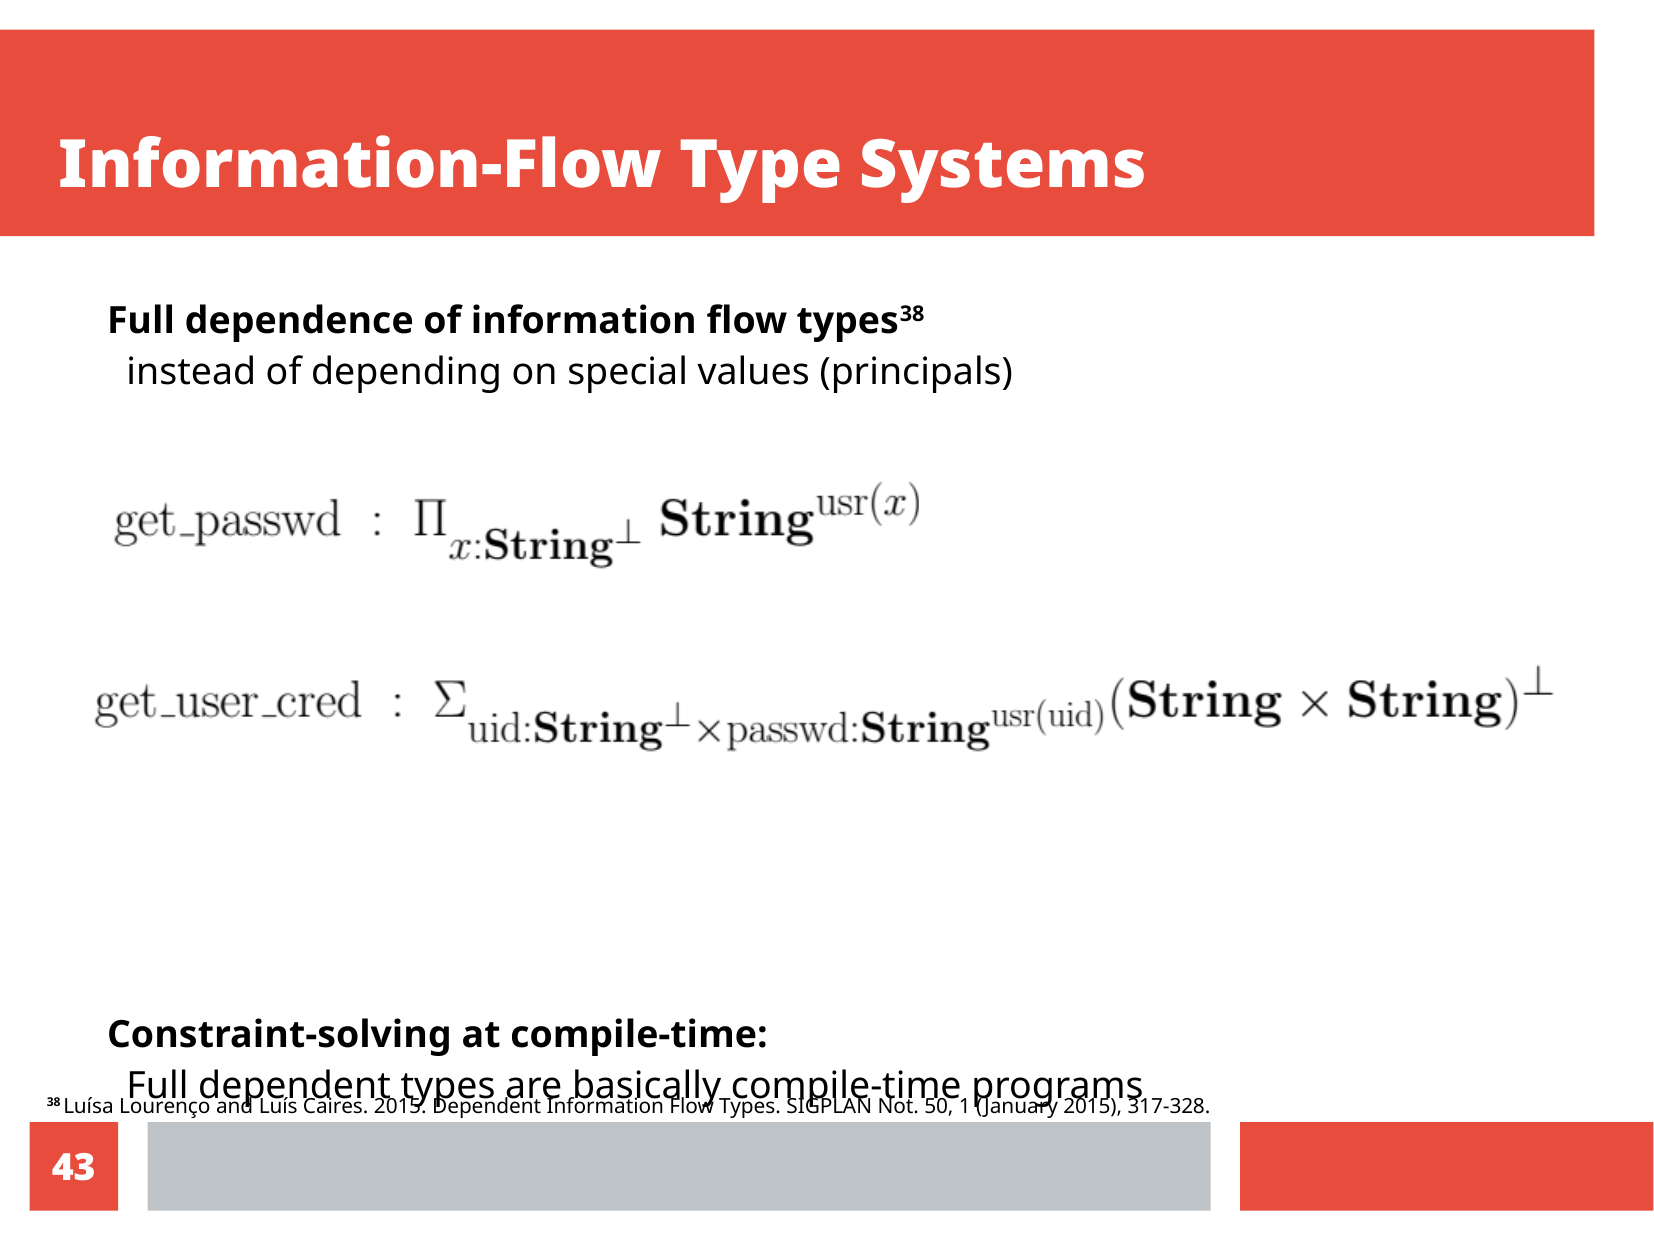

# Information-Flow Type Systems
Full dependence of information flow types38
 instead of depending on special values (principals)
Constraint-solving at compile-time:
 Full dependent types are basically compile-time programs
38 Luísa Lourenço and Luís Caires. 2015. Dependent Information Flow Types. SIGPLAN Not. 50, 1 (January 2015), 317-328.
43